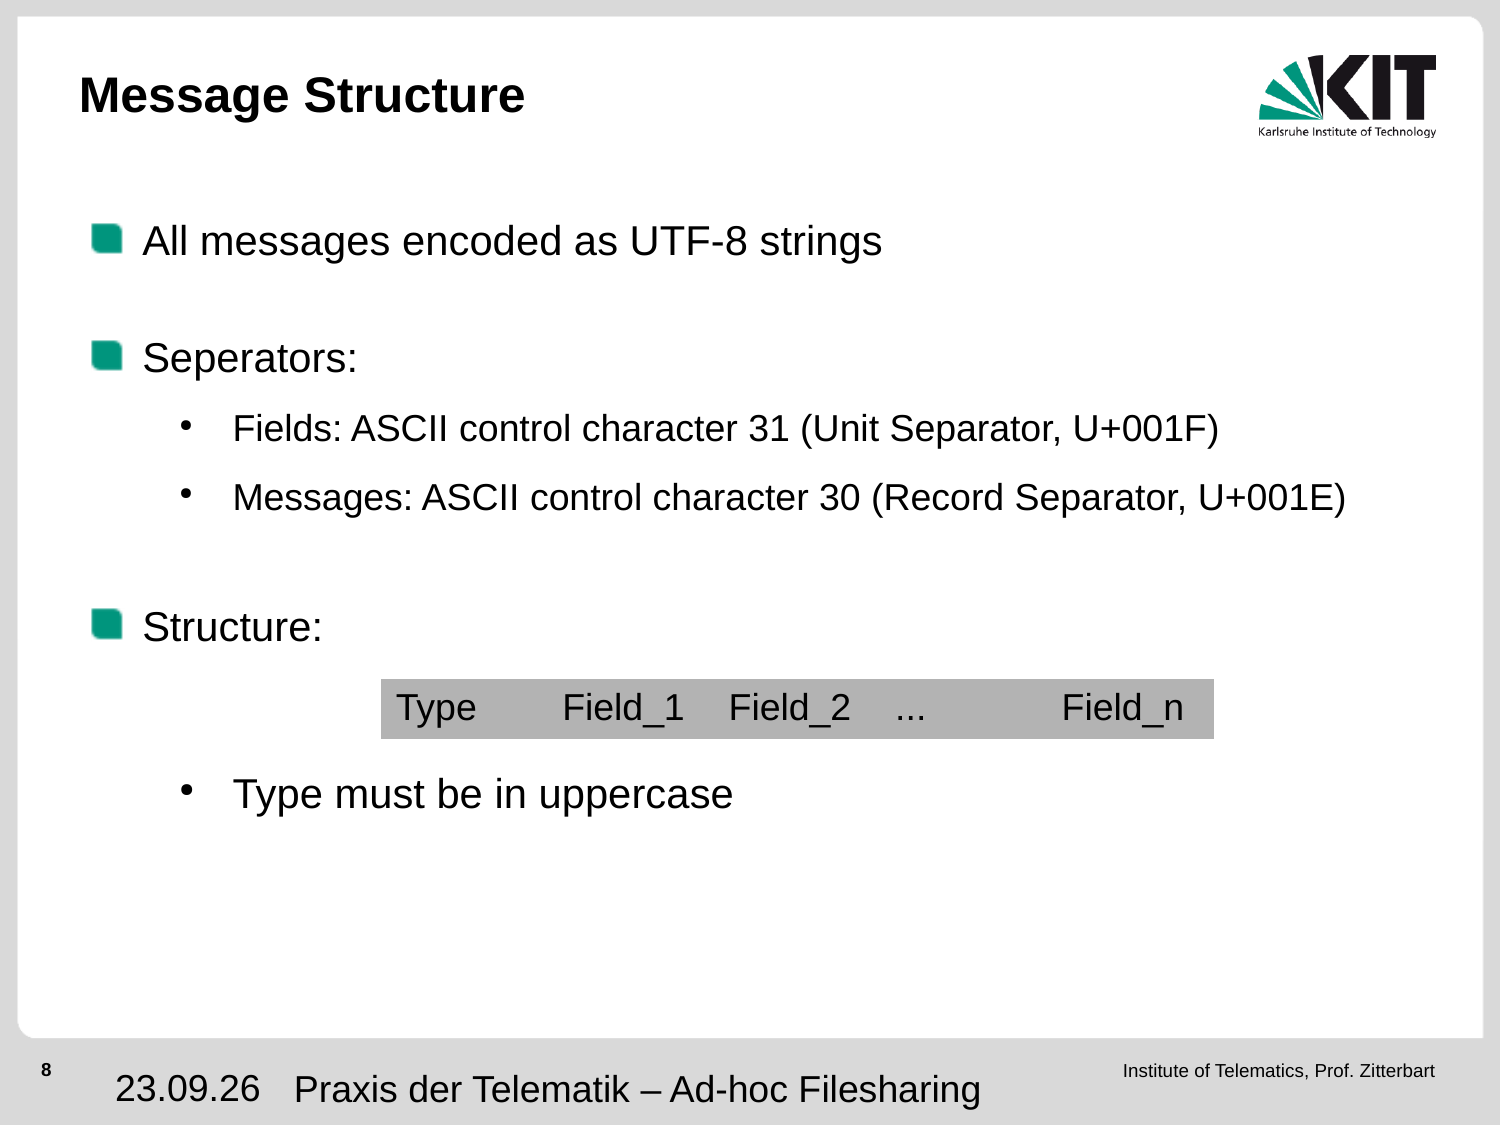

# Message Structure
All messages encoded as UTF-8 strings
Seperators:
Fields: ASCII control character 31 (Unit Separator, U+001F)
Messages: ASCII control character 30 (Record Separator, U+001E)
Structure:
Type must be in uppercase
| Type | Field\_1 | Field\_2 | ... | Field\_n |
| --- | --- | --- | --- | --- |
Praxis der Telematik – Ad-hoc Filesharing